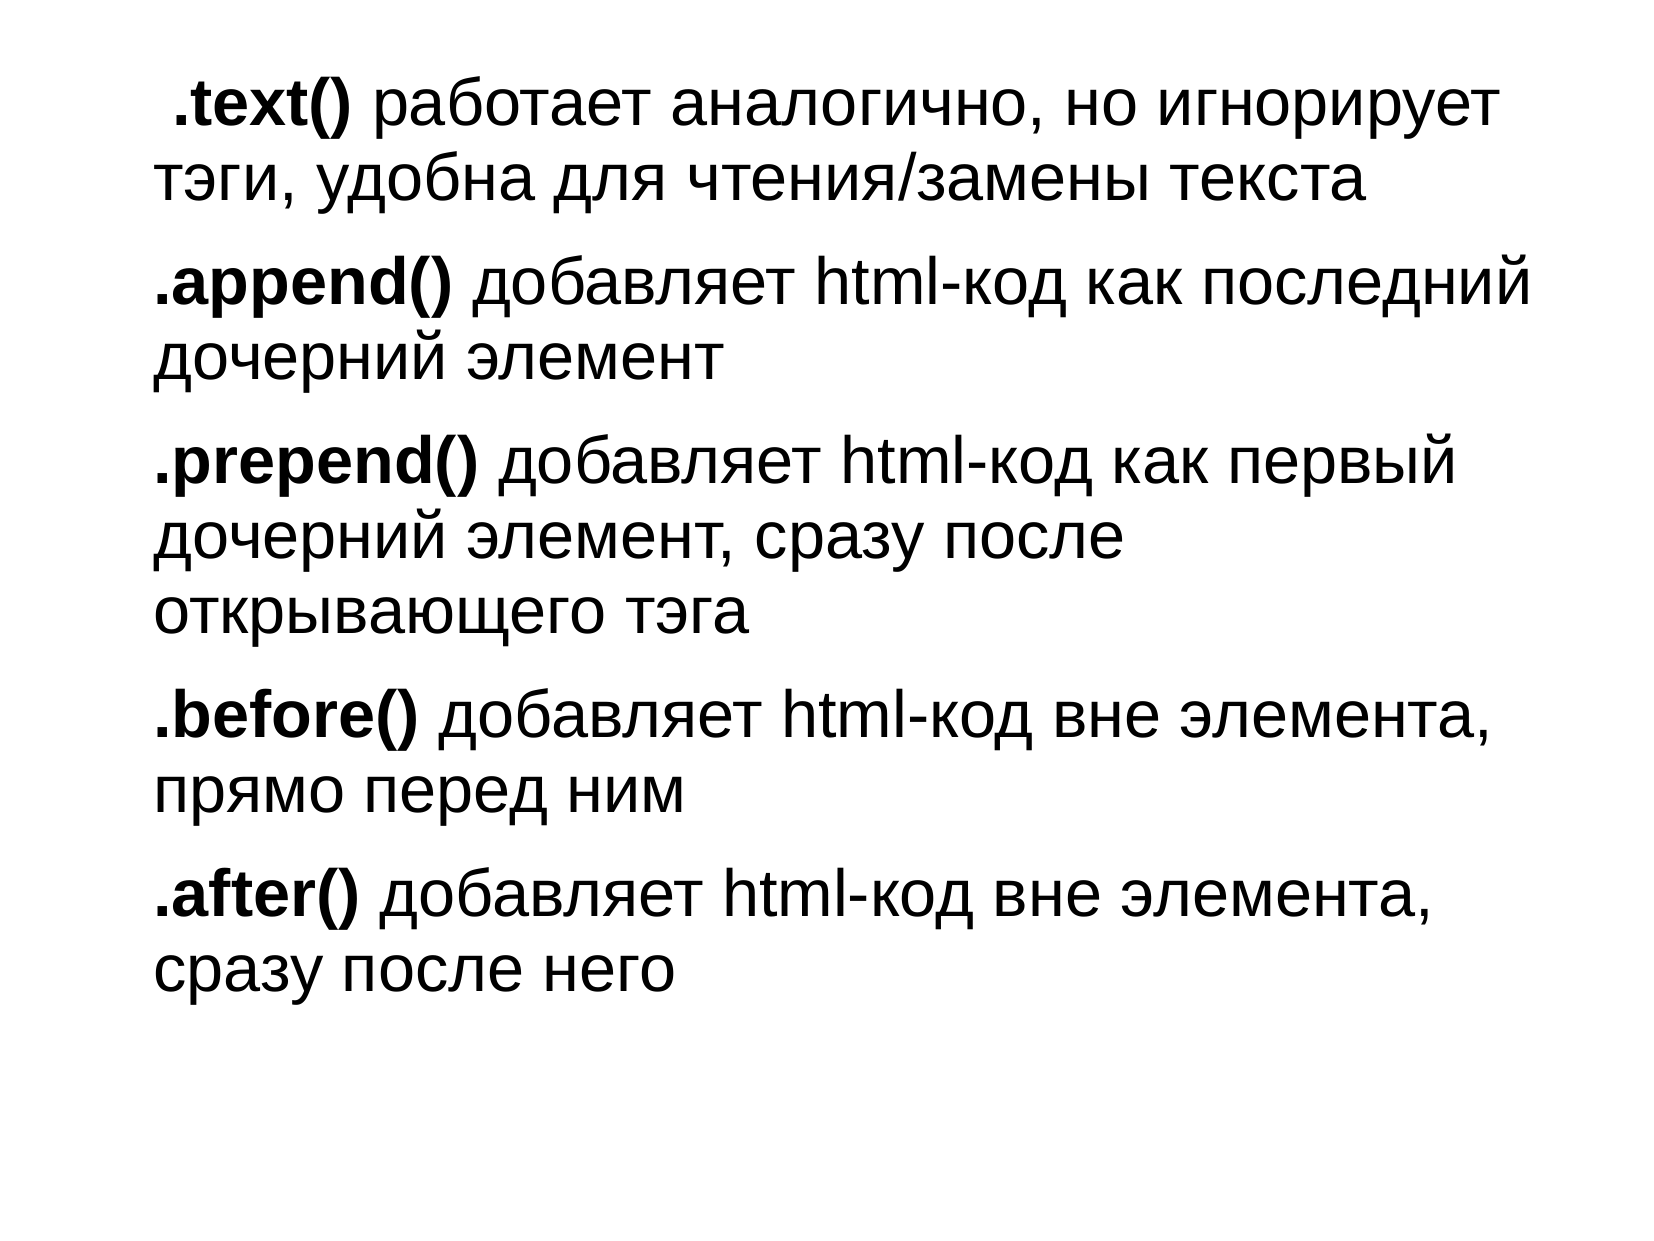

# .text() работает аналогично, но игнорирует тэги, удобна для чтения/замены текста
.append() добавляет html-код как последний дочерний элемент
.prepend() добавляет html-код как первый дочерний элемент, сразу после открывающего тэга
.before() добавляет html-код вне элемента, прямо перед ним
.after() добавляет html-код вне элемента, сразу после него